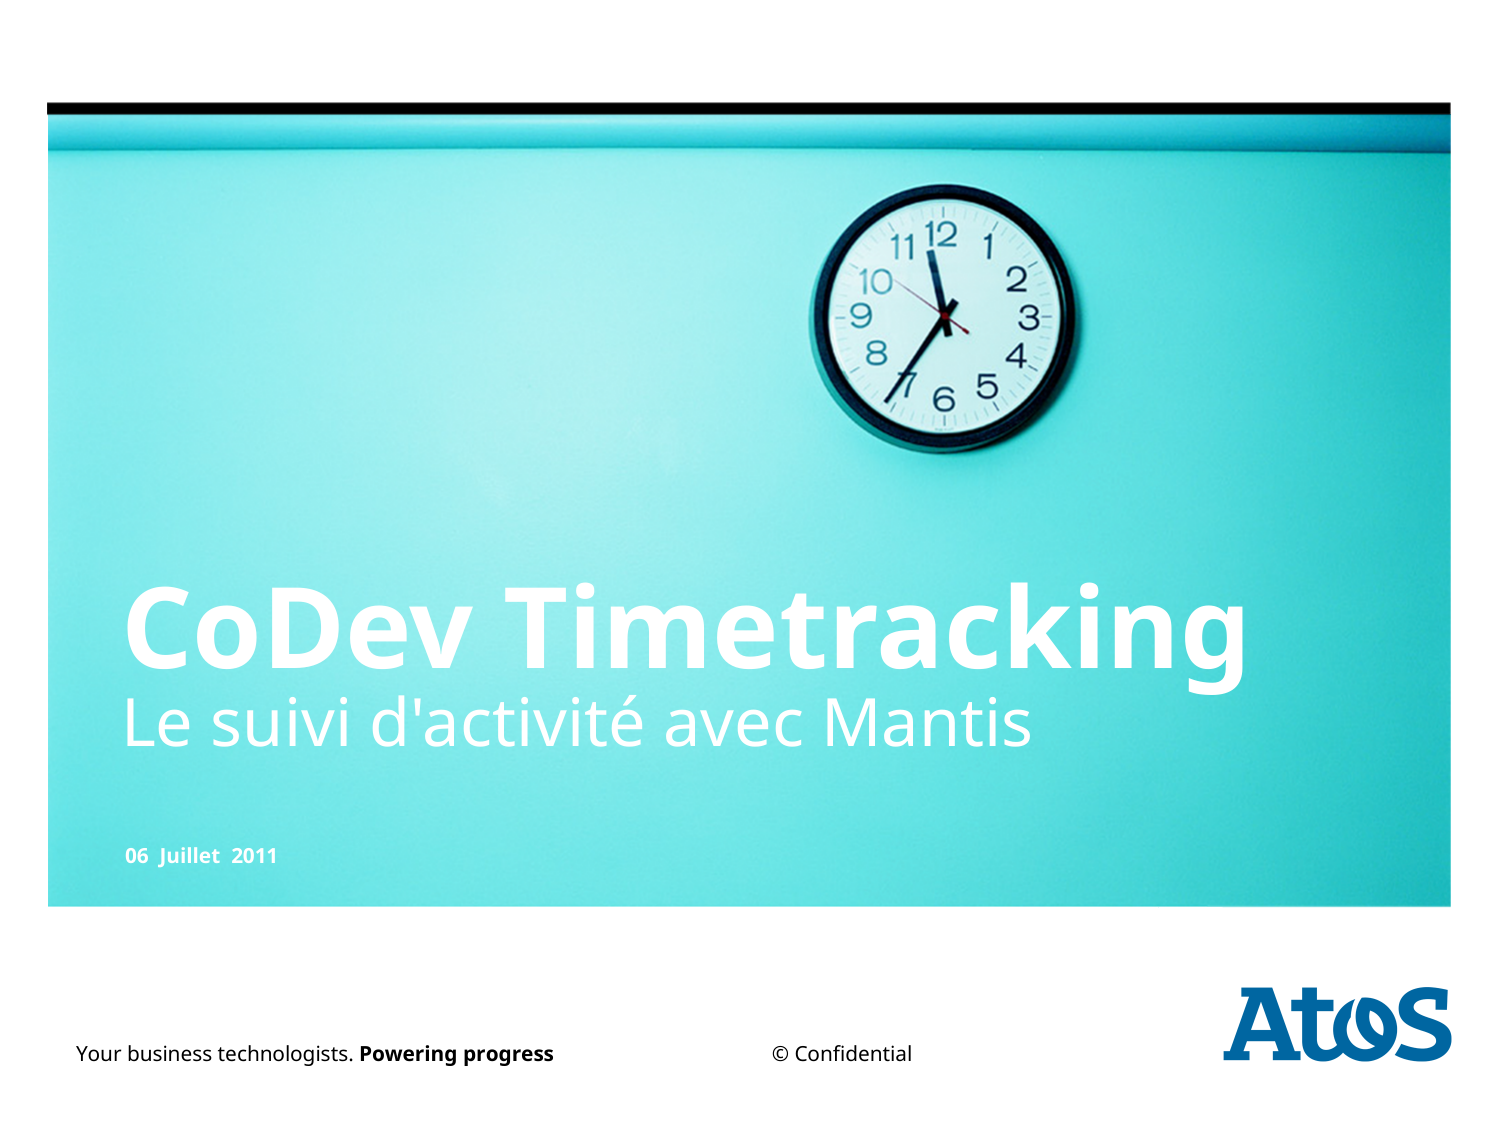

# CoDev Timetracking
Le suivi d'activité avec Mantis